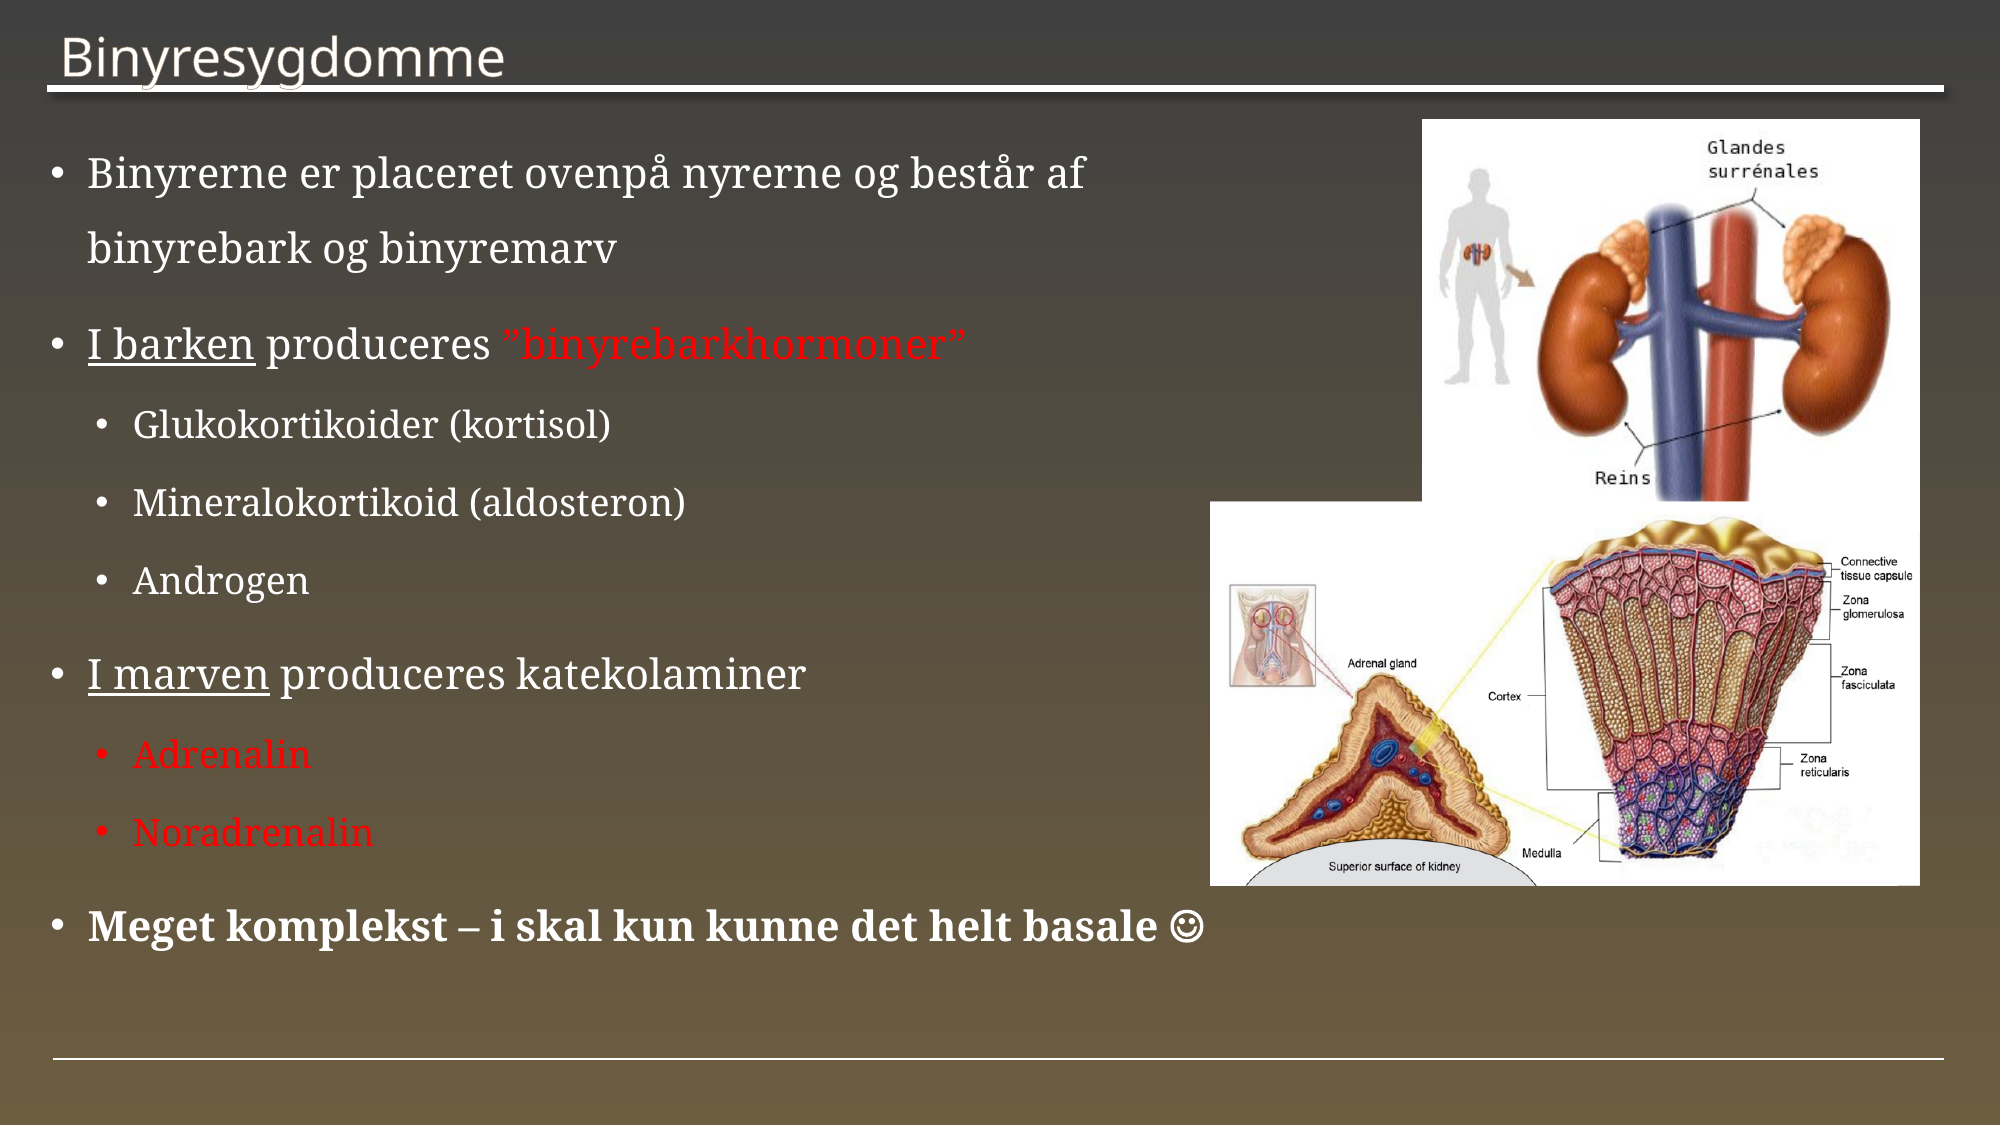

#
Binyresygdomme
Binyrerne er placeret ovenpå nyrerne og består af binyrebark og binyremarv
I barken produceres ”binyrebarkhormoner”
Glukokortikoider (kortisol)
Mineralokortikoid (aldosteron)
Androgen
I marven produceres katekolaminer
Adrenalin
Noradrenalin
Meget komplekst – i skal kun kunne det helt basale 